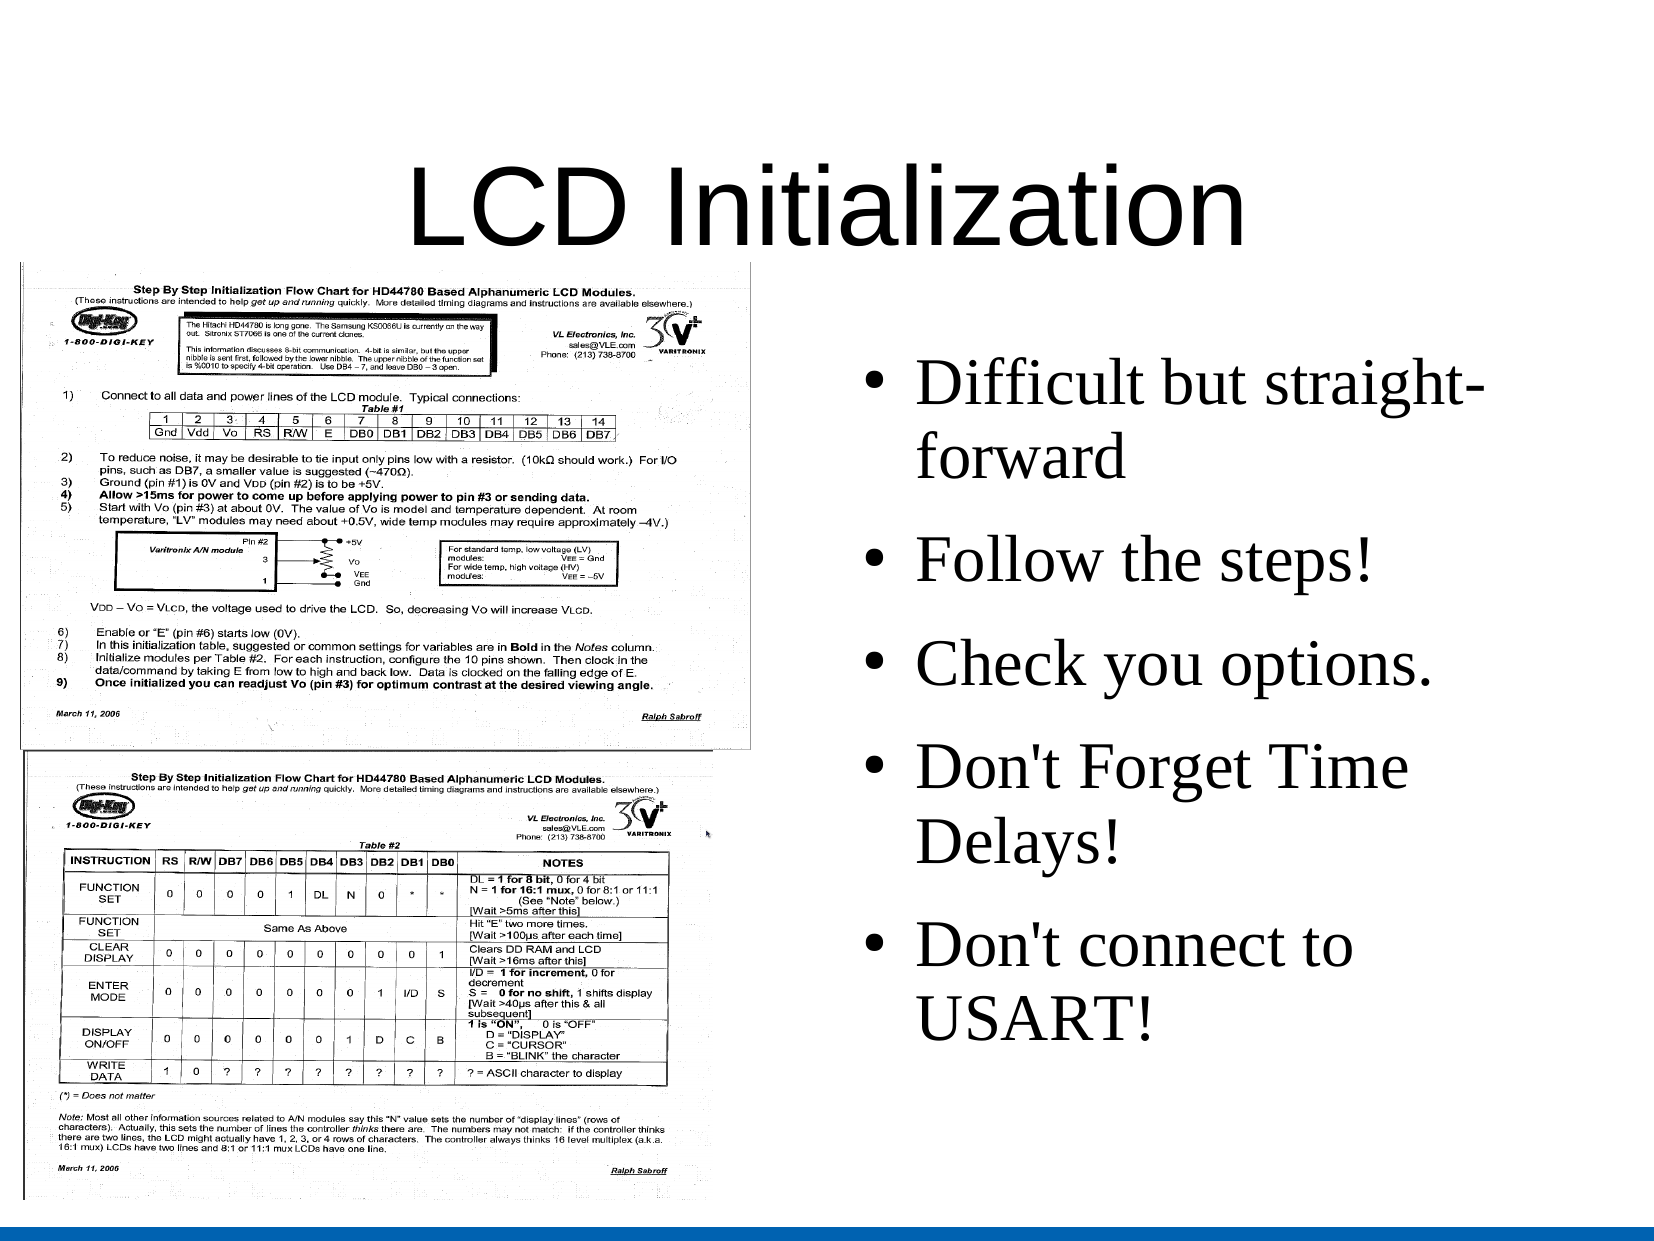

# LCD Initialization
Difficult but straight- forward
Follow the steps!
Check you options.
Don't Forget Time Delays!
Don't connect to USART!